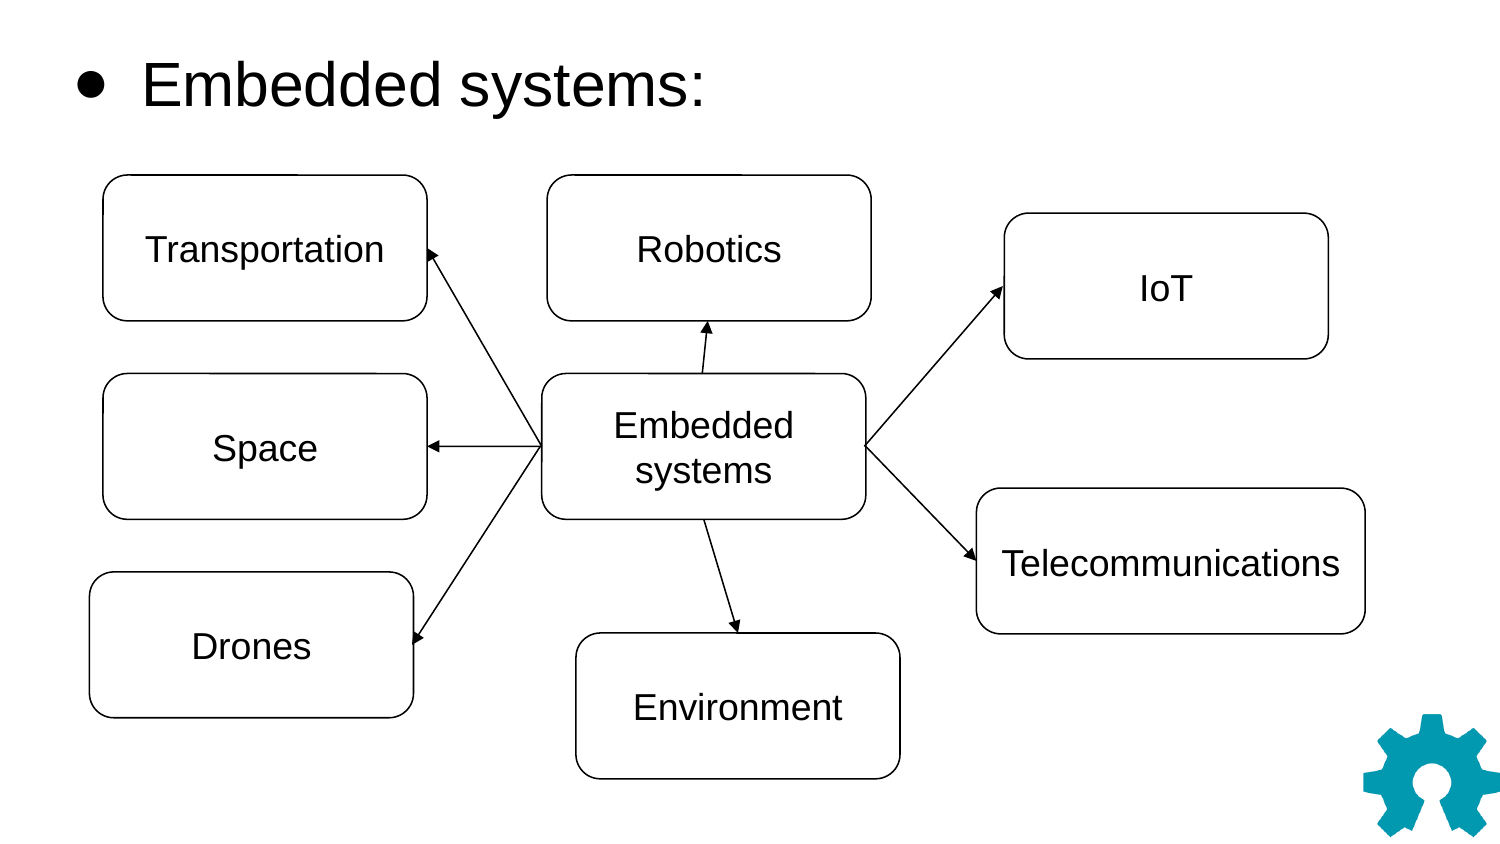

# Embedded systems:
Transportation
Robotics
IoT
Space
Embedded systems
Telecommunications
Drones
Environment